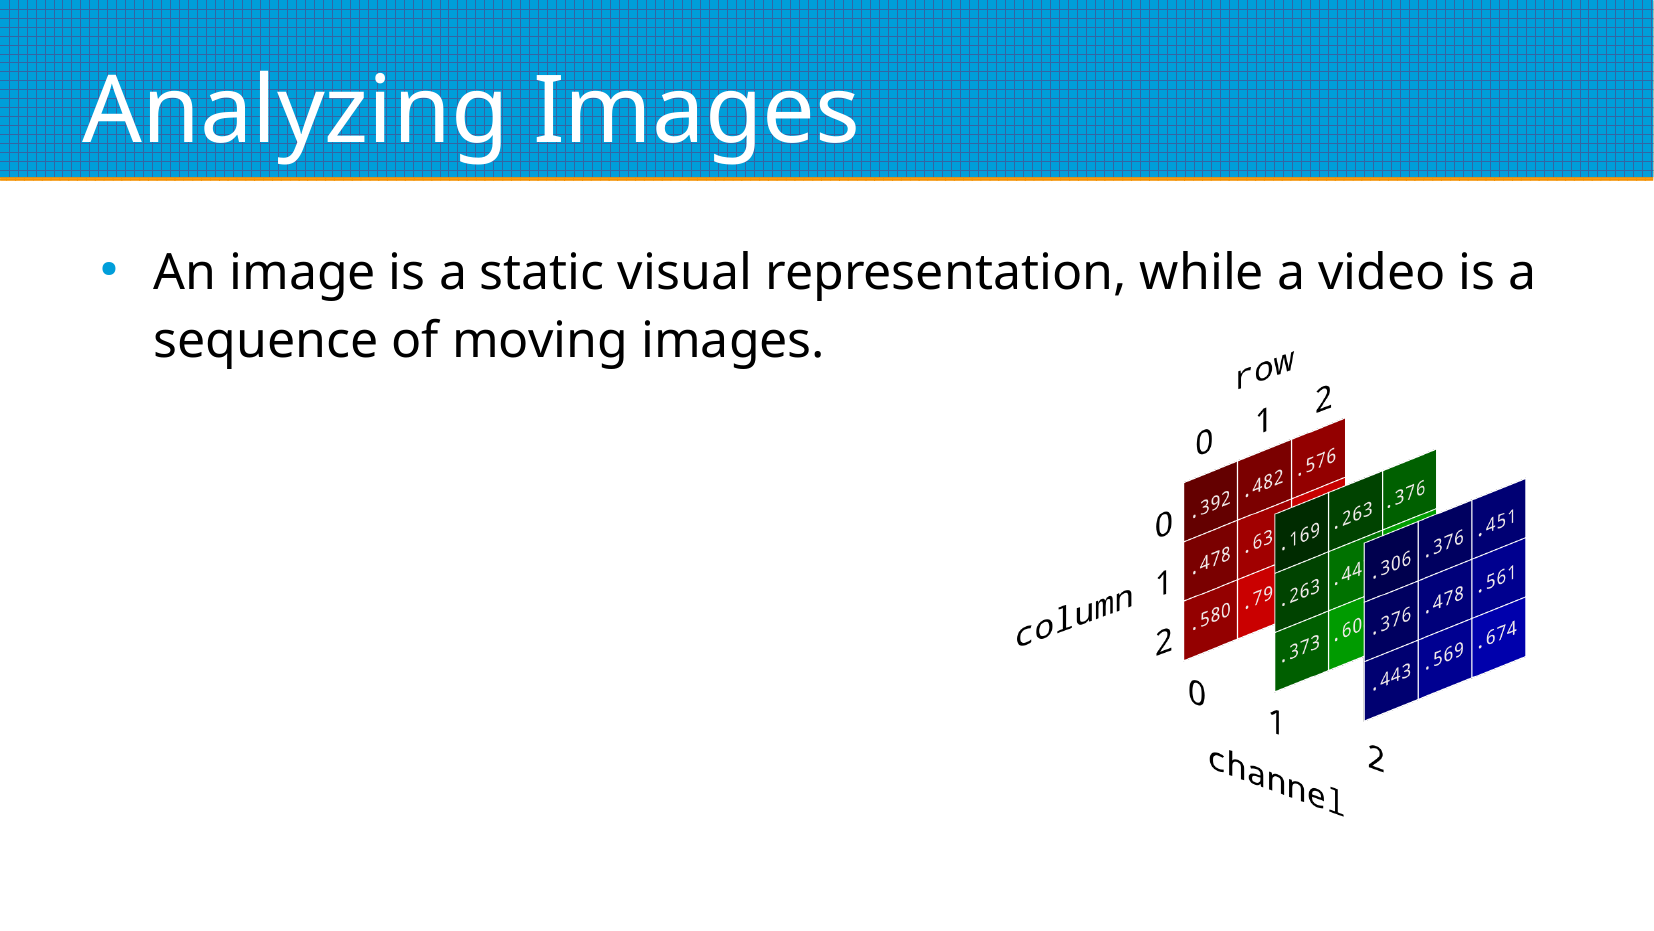

# Analyzing Images
An image is a static visual representation, while a video is a sequence of moving images.